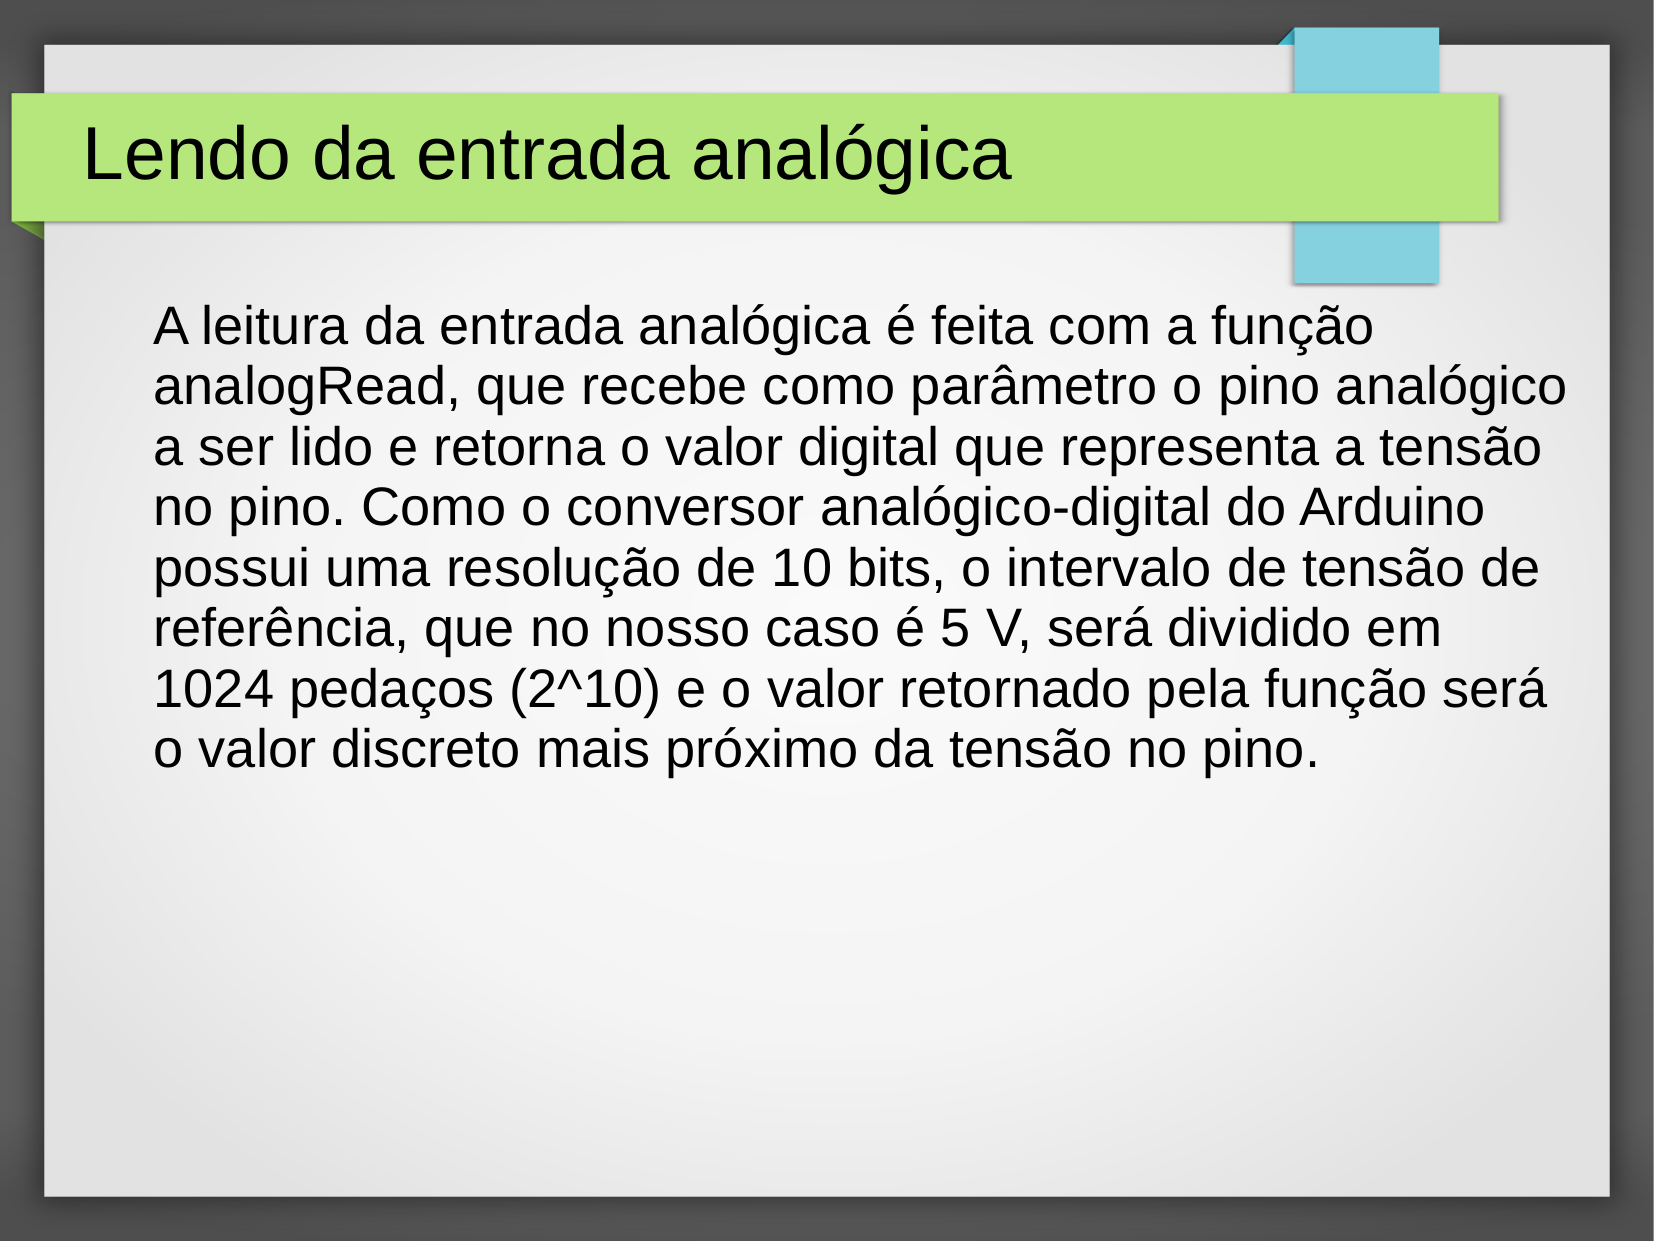

# Lendo da entrada analógica
A leitura da entrada analógica é feita com a função analogRead, que recebe como parâmetro o pino analógico a ser lido e retorna o valor digital que representa a tensão no pino. Como o conversor analógico-digital do Arduino possui uma resolução de 10 bits, o intervalo de tensão de referência, que no nosso caso é 5 V, será dividido em 1024 pedaços (2^10) e o valor retornado pela função será o valor discreto mais próximo da tensão no pino.